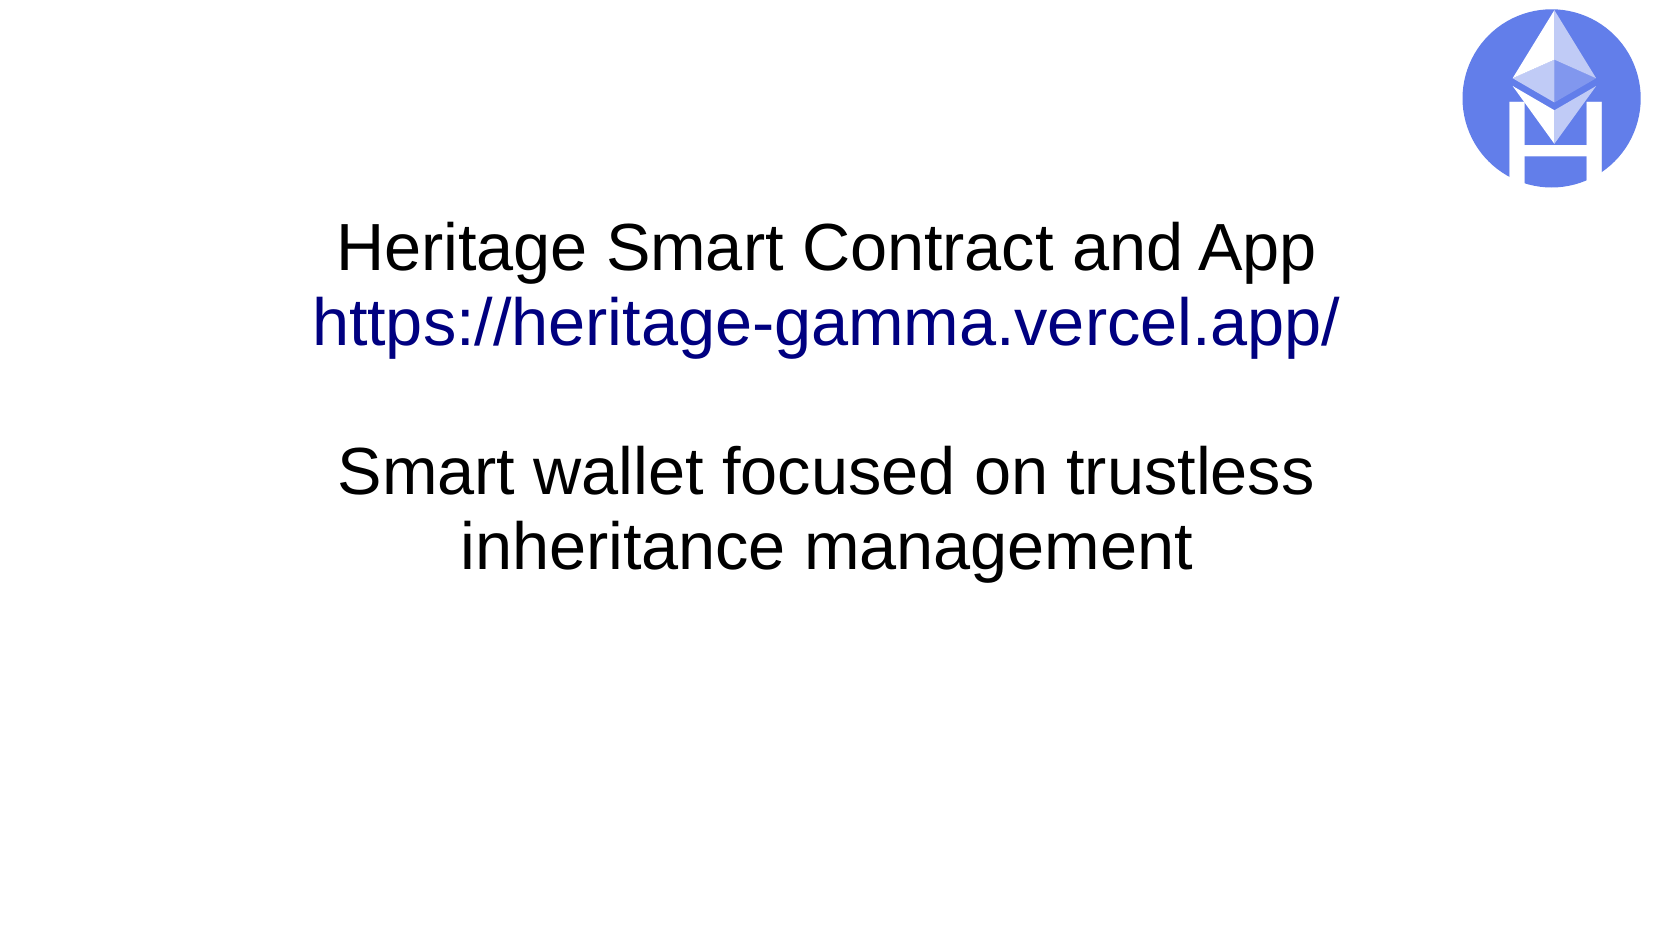

# Heritage Smart Contract and App
https://heritage-gamma.vercel.app/
Smart wallet focused on trustless
inheritance management